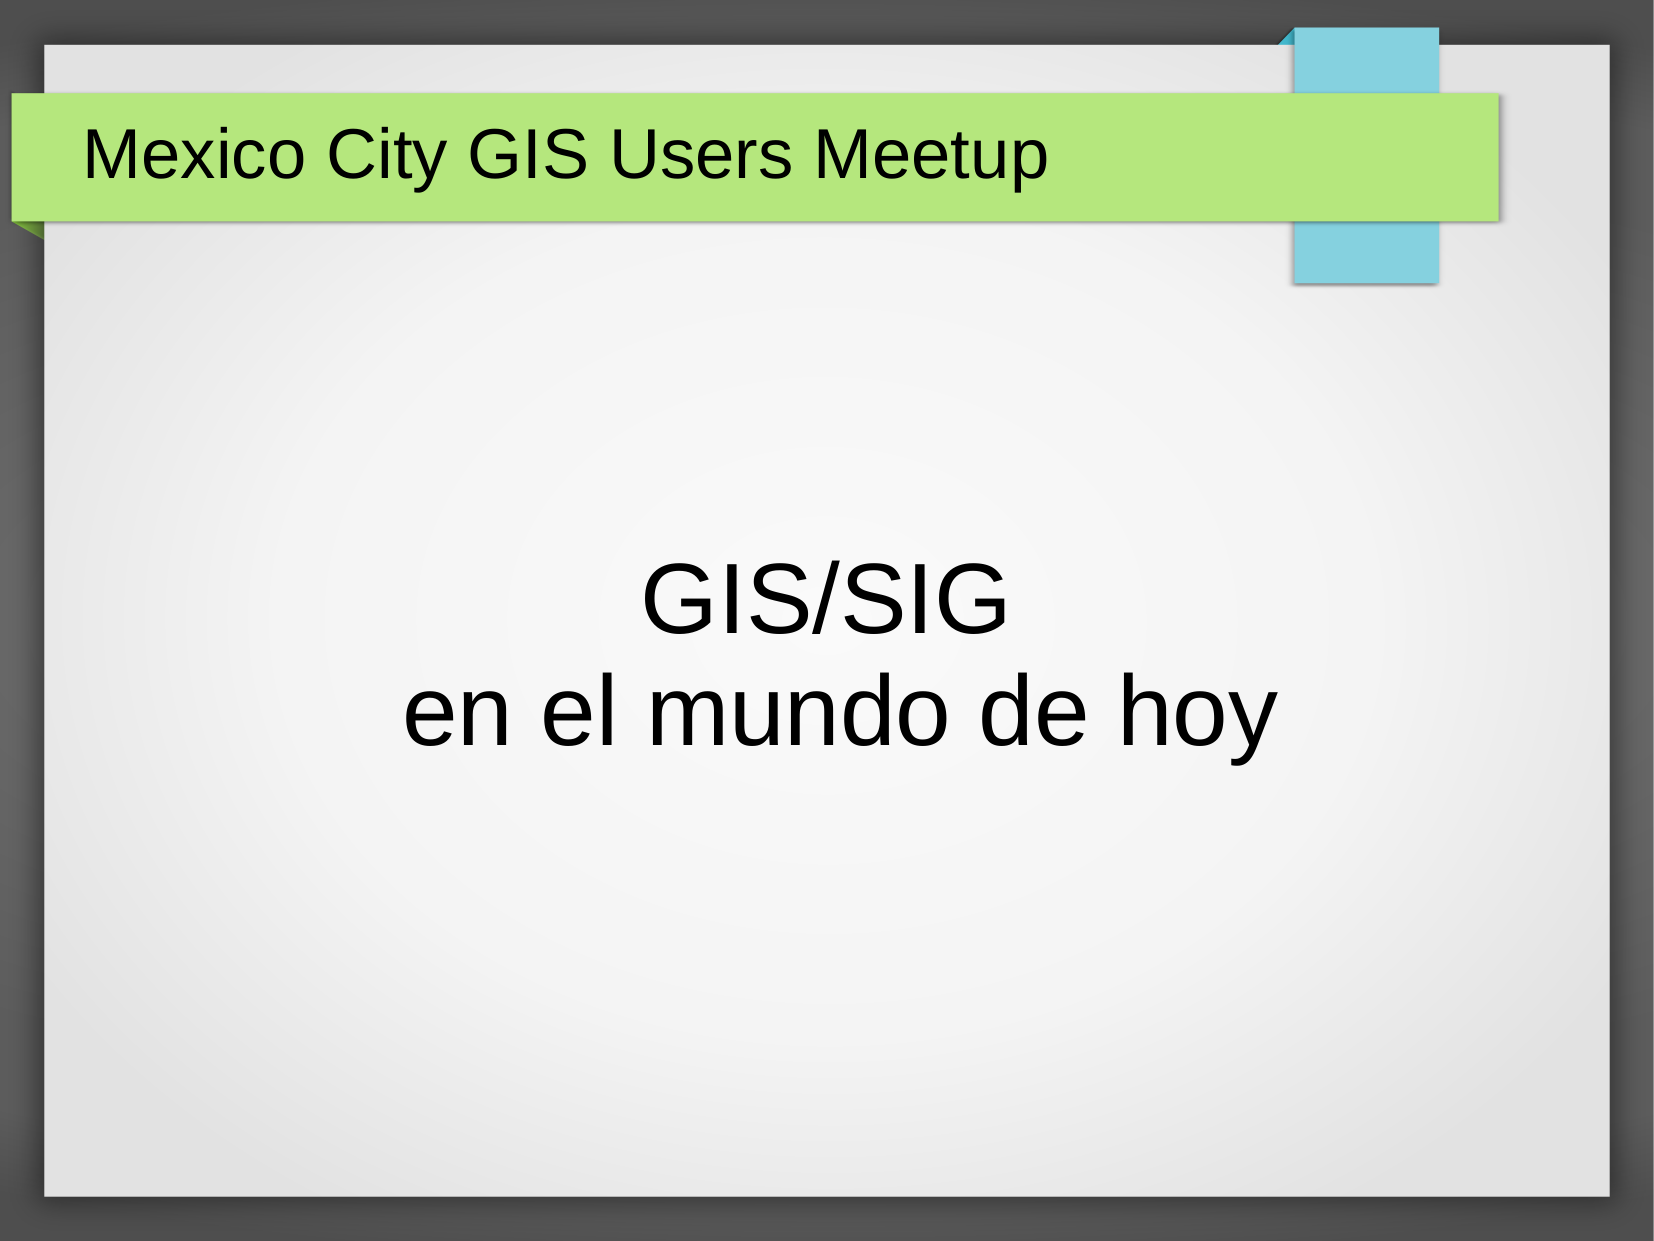

# Mexico City GIS Users Meetup
GIS/SIG
 en el mundo de hoy